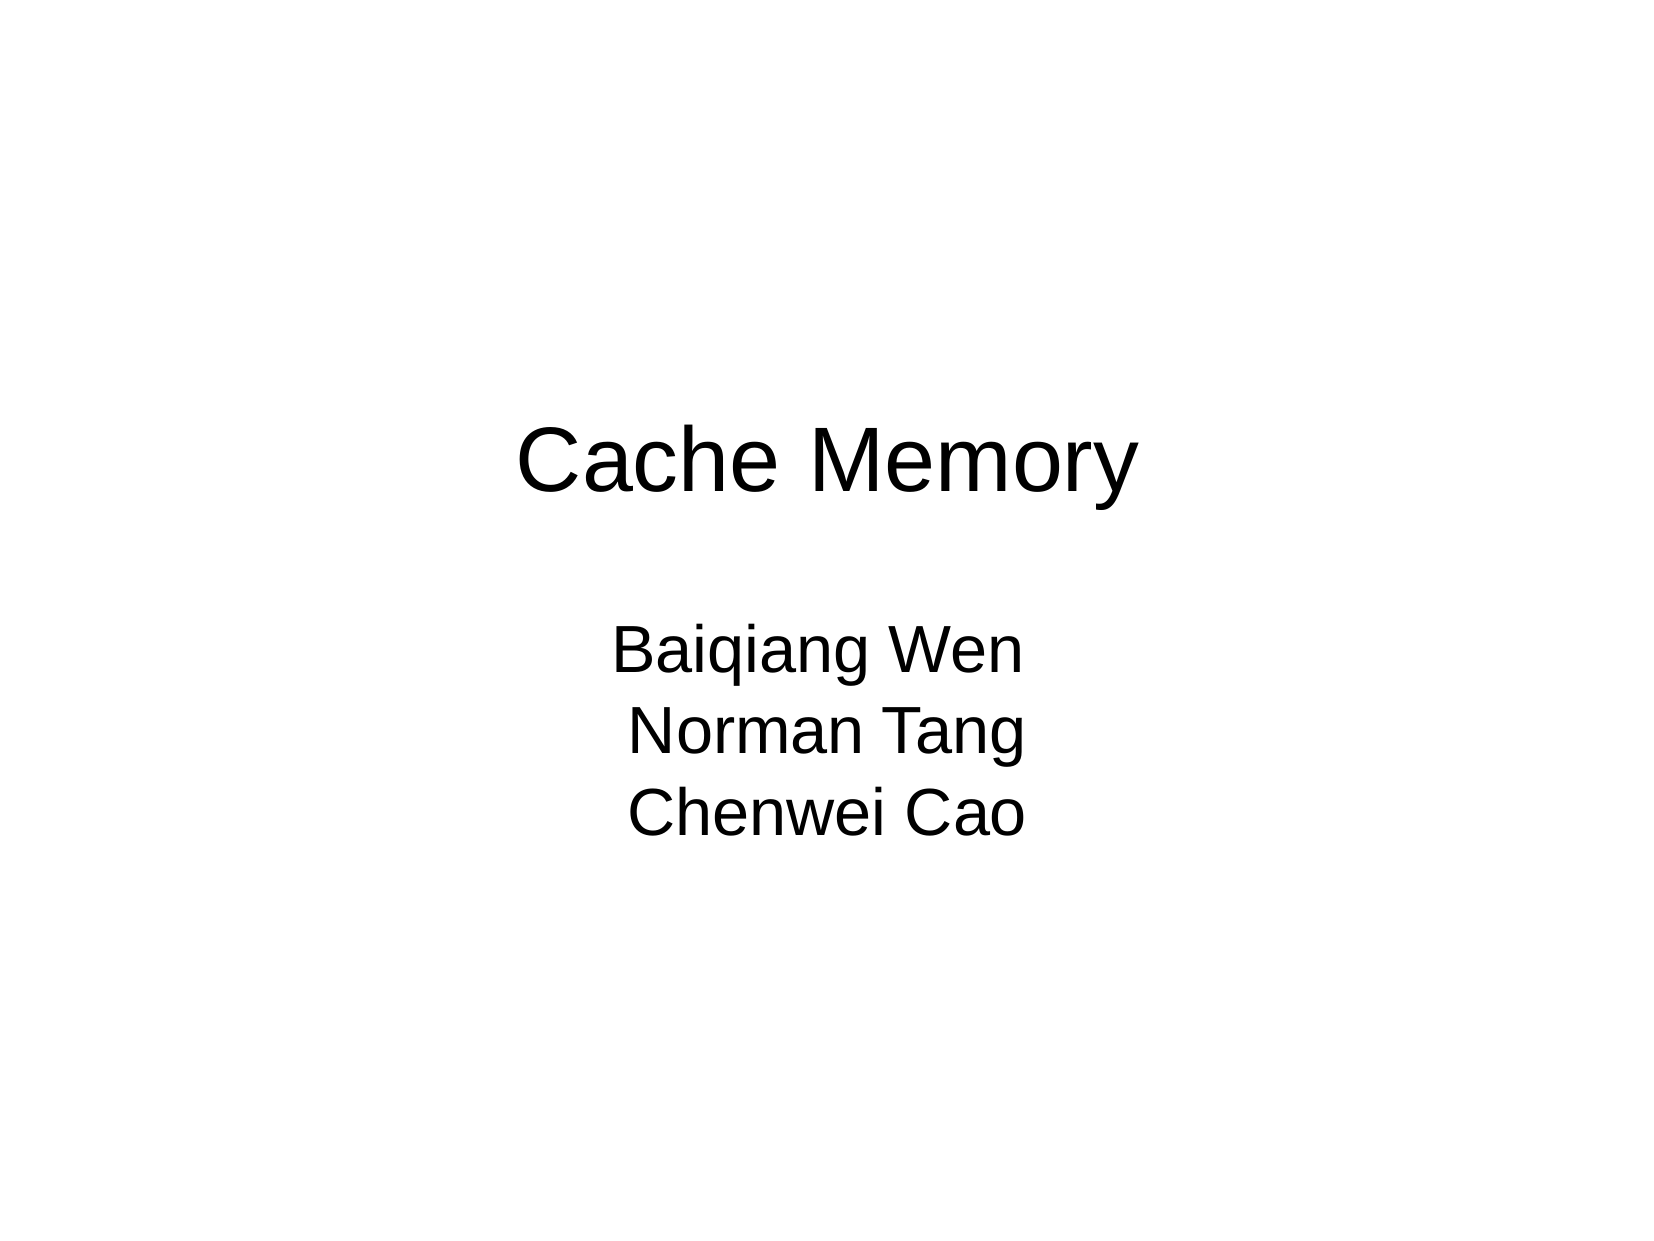

Cache	Memory
Baiqiang Wen
Norman Tang
Chenwei Cao